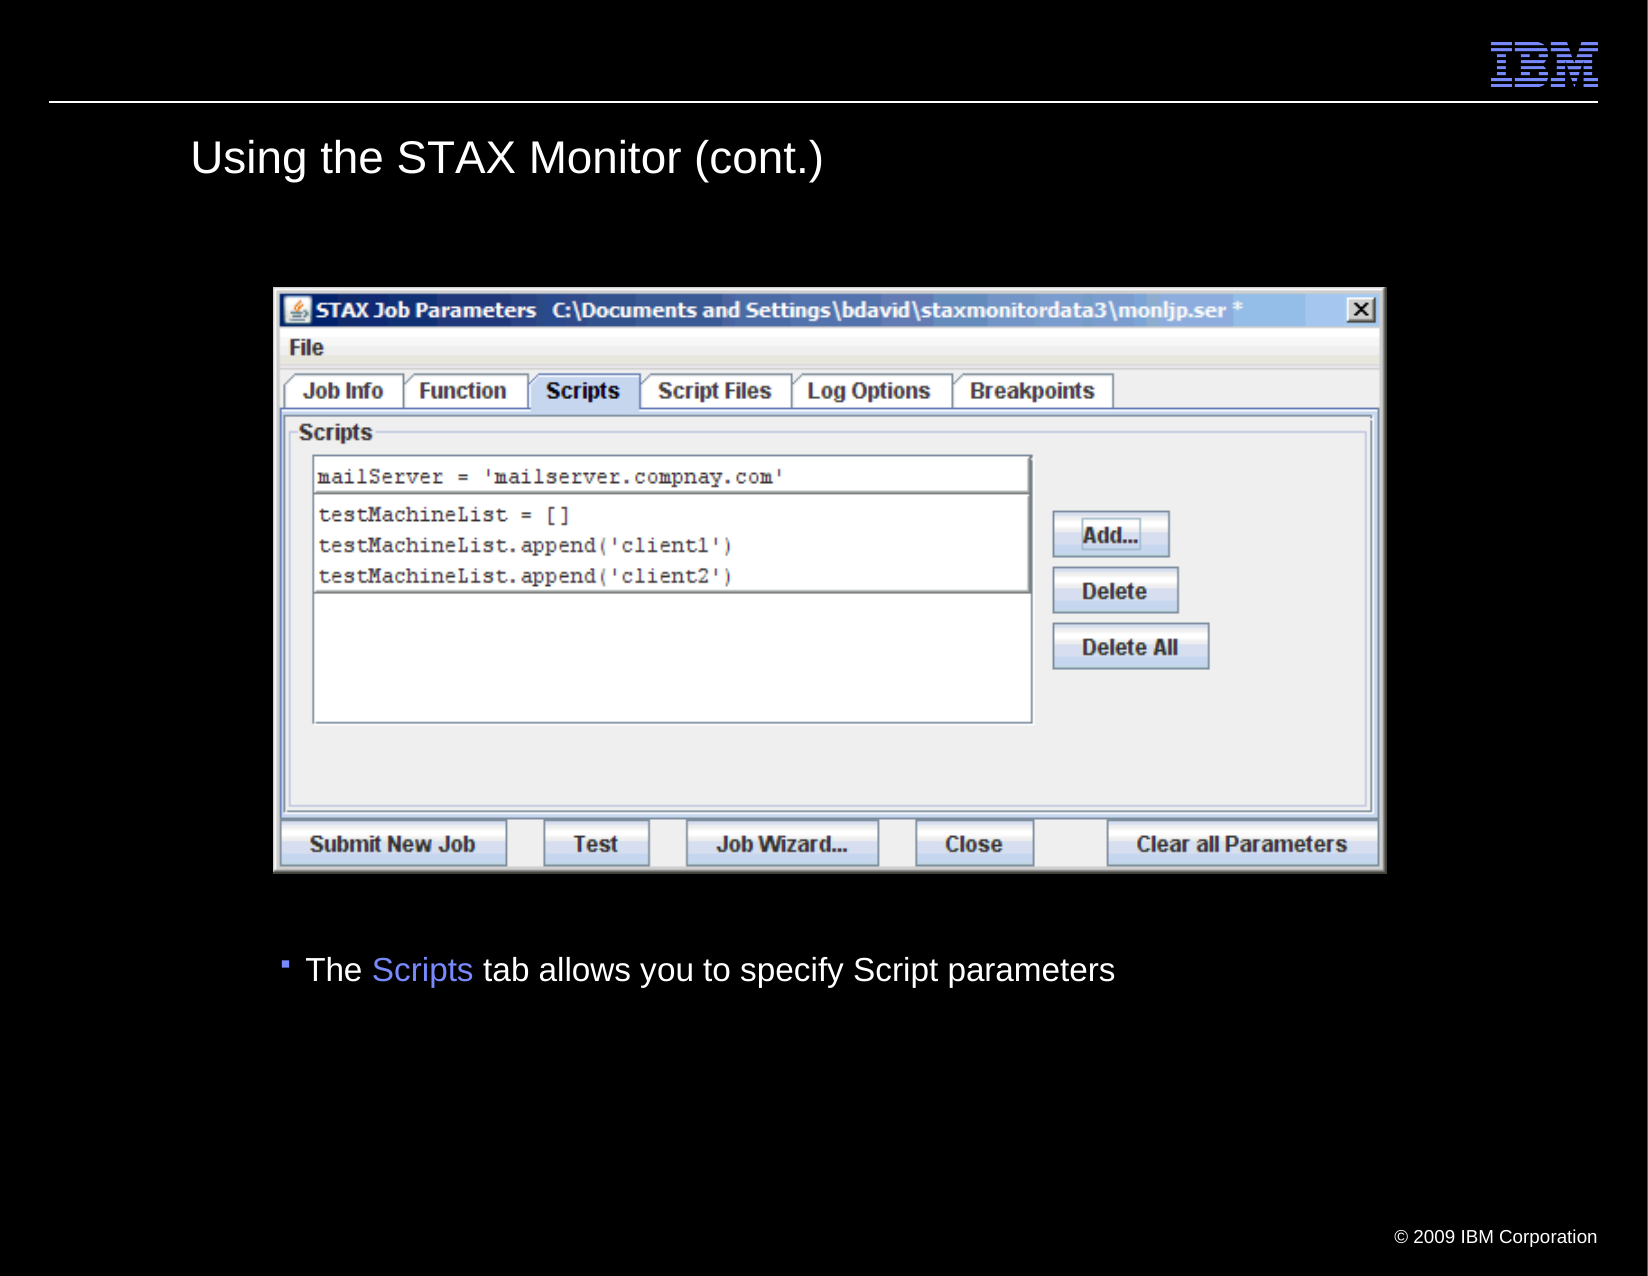

# Using the STAX Monitor (cont.)
The Scripts tab allows you to specify Script parameters